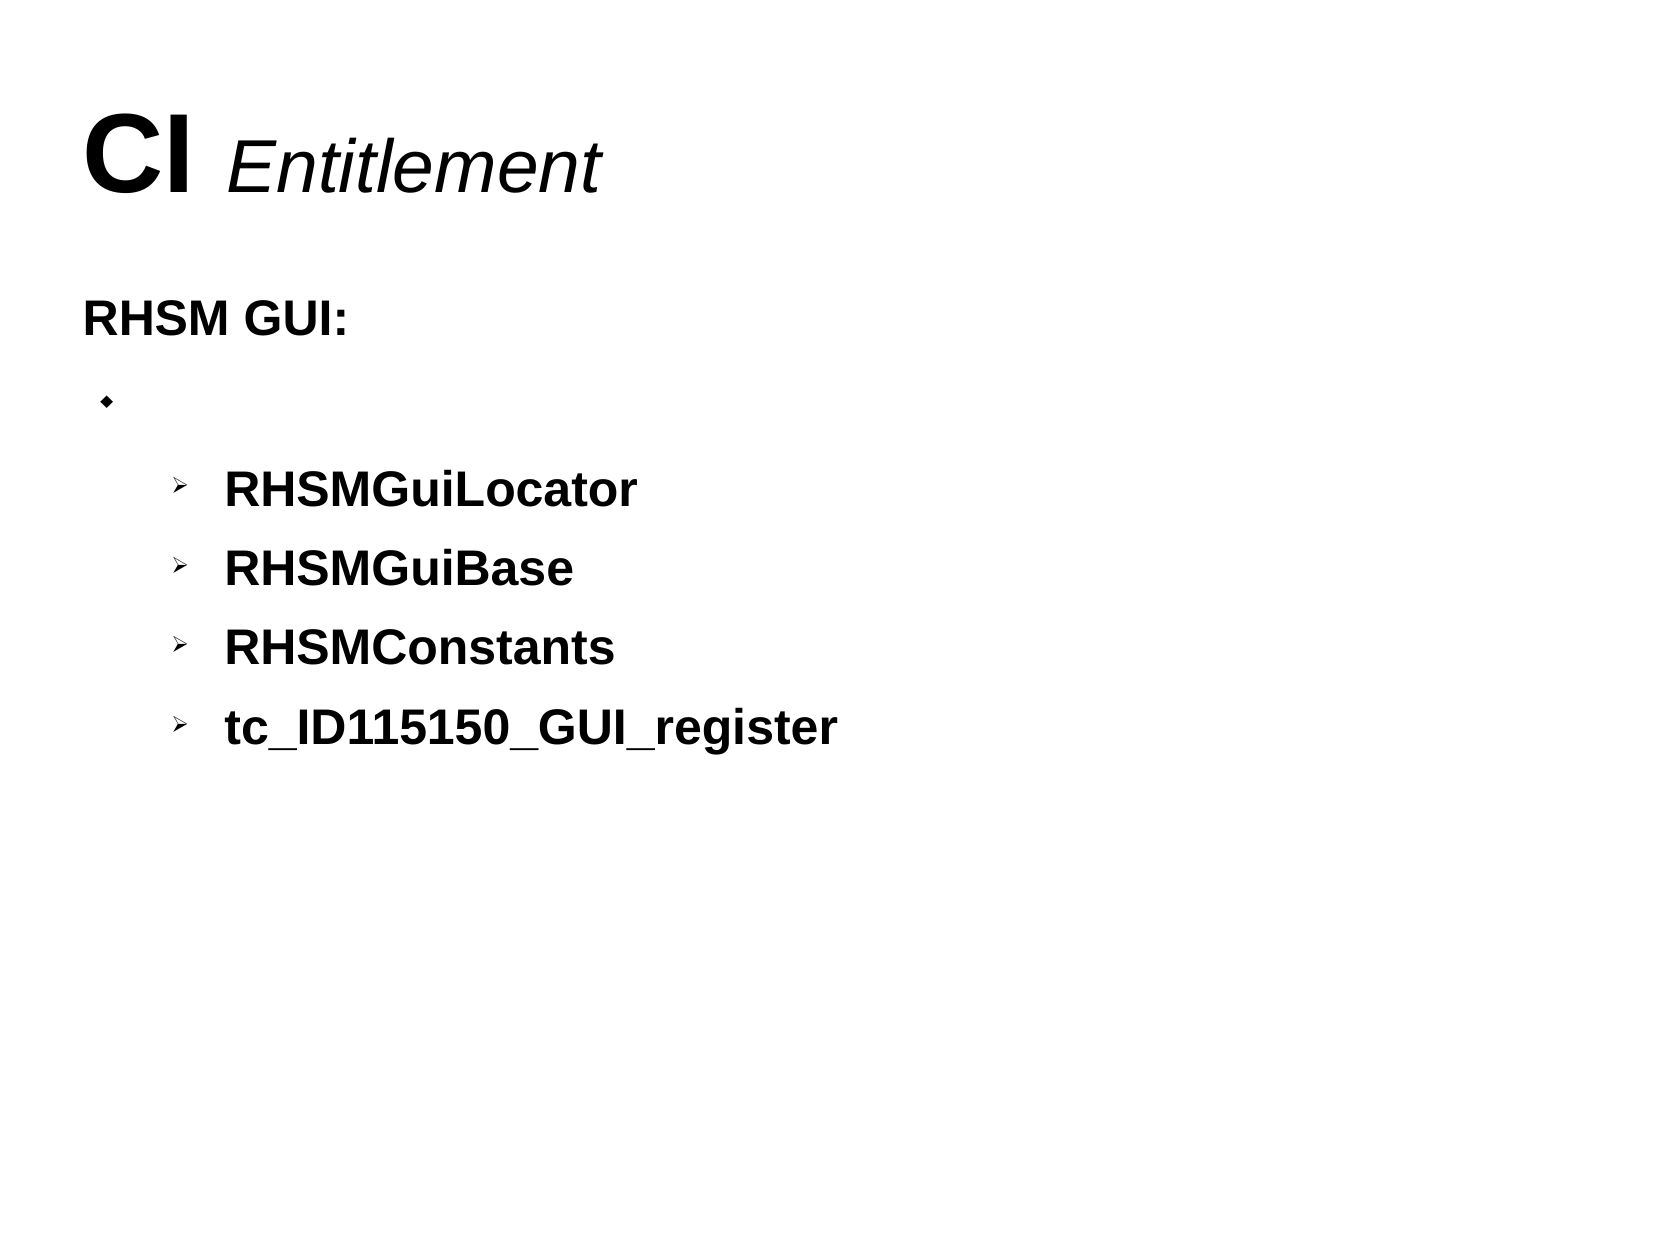

# CI Entitlement
RHSM GUI:
RHSMGuiLocator
RHSMGuiBase
RHSMConstants
tc_ID115150_GUI_register